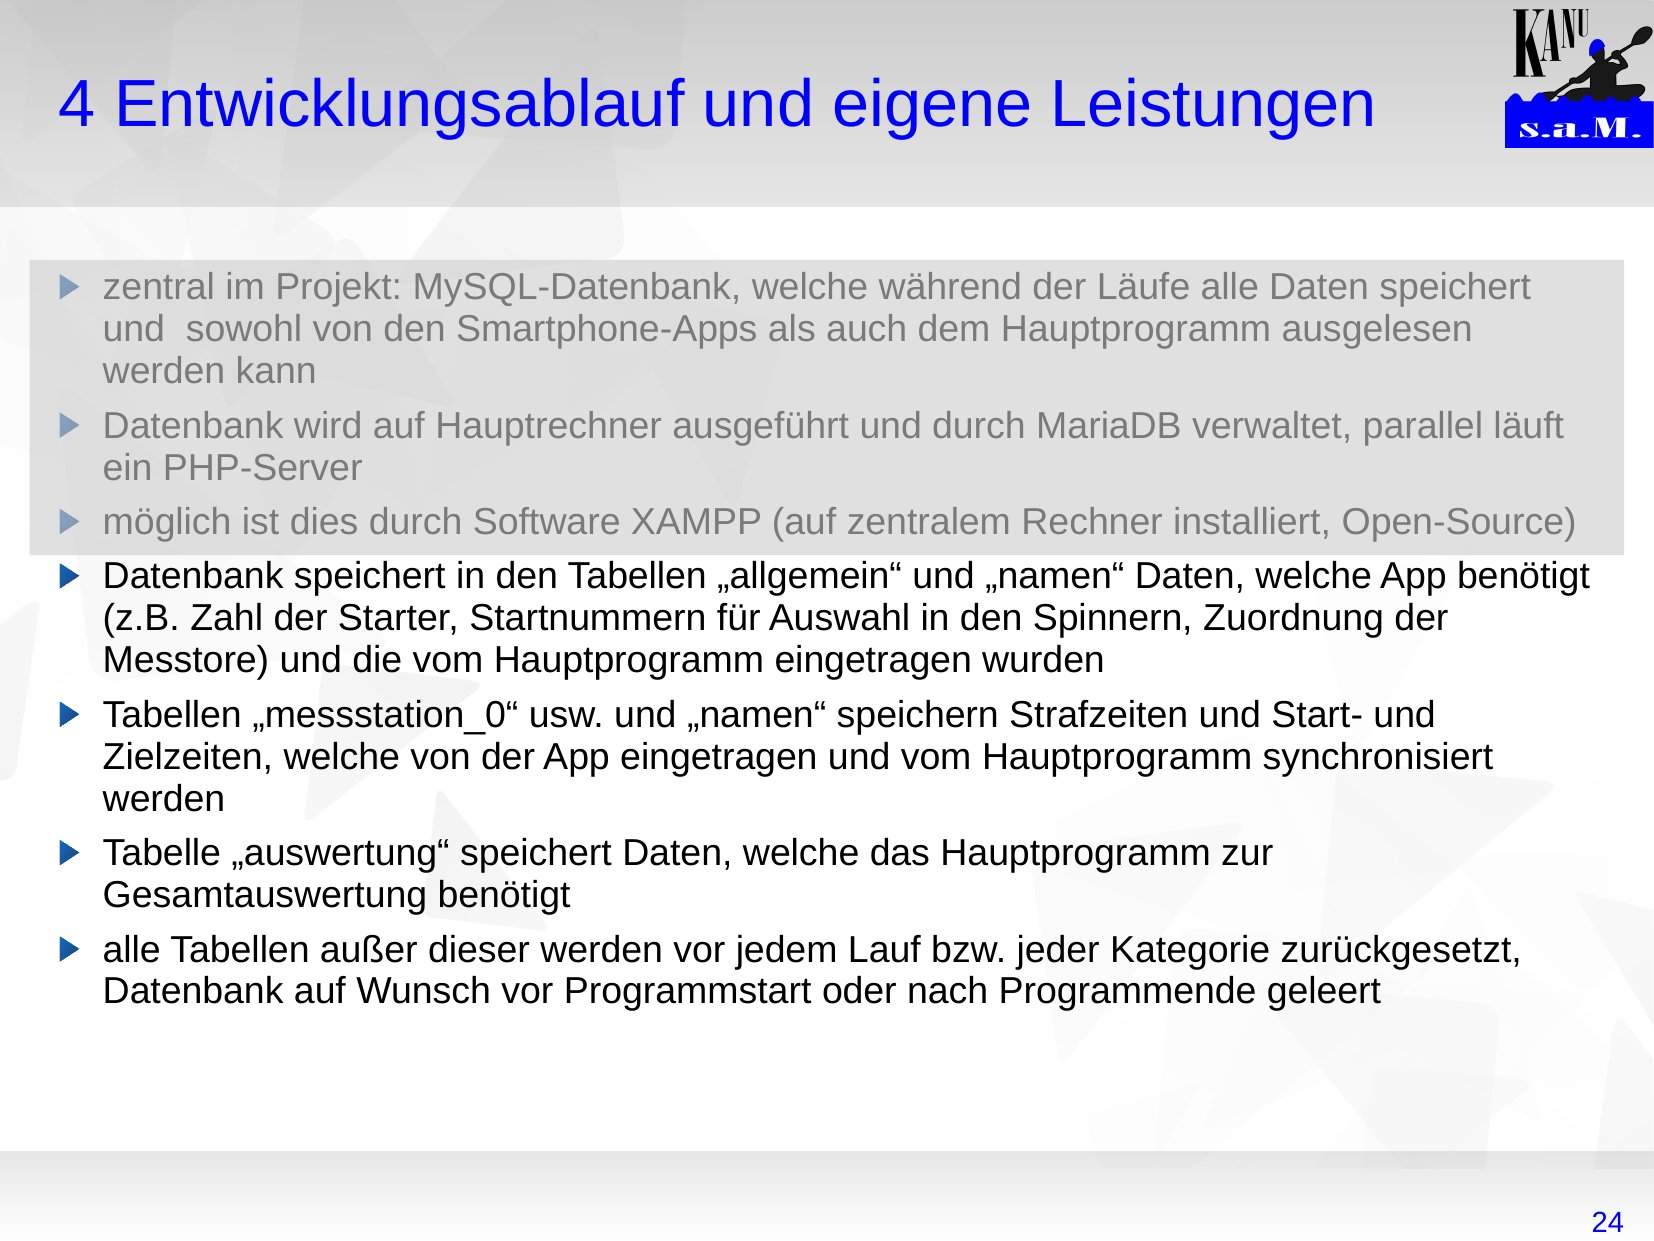

# 4 Entwicklungsablauf und eigene Leistungen
zentral im Projekt: MySQL-Datenbank, welche während der Läufe alle Daten speichert und sowohl von den Smartphone-Apps als auch dem Hauptprogramm ausgelesen werden kann
Datenbank wird auf Hauptrechner ausgeführt und durch MariaDB verwaltet, parallel läuft ein PHP-Server
möglich ist dies durch Software XAMPP (auf zentralem Rechner installiert, Open-Source)
Datenbank speichert in den Tabellen „allgemein“ und „namen“ Daten, welche App benötigt (z.B. Zahl der Starter, Startnummern für Auswahl in den Spinnern, Zuordnung der Messtore) und die vom Hauptprogramm eingetragen wurden
Tabellen „messstation_0“ usw. und „namen“ speichern Strafzeiten und Start- und Zielzeiten, welche von der App eingetragen und vom Hauptprogramm synchronisiert werden
Tabelle „auswertung“ speichert Daten, welche das Hauptprogramm zur Gesamtauswertung benötigt
alle Tabellen außer dieser werden vor jedem Lauf bzw. jeder Kategorie zurückgesetzt, Datenbank auf Wunsch vor Programmstart oder nach Programmende geleert
24